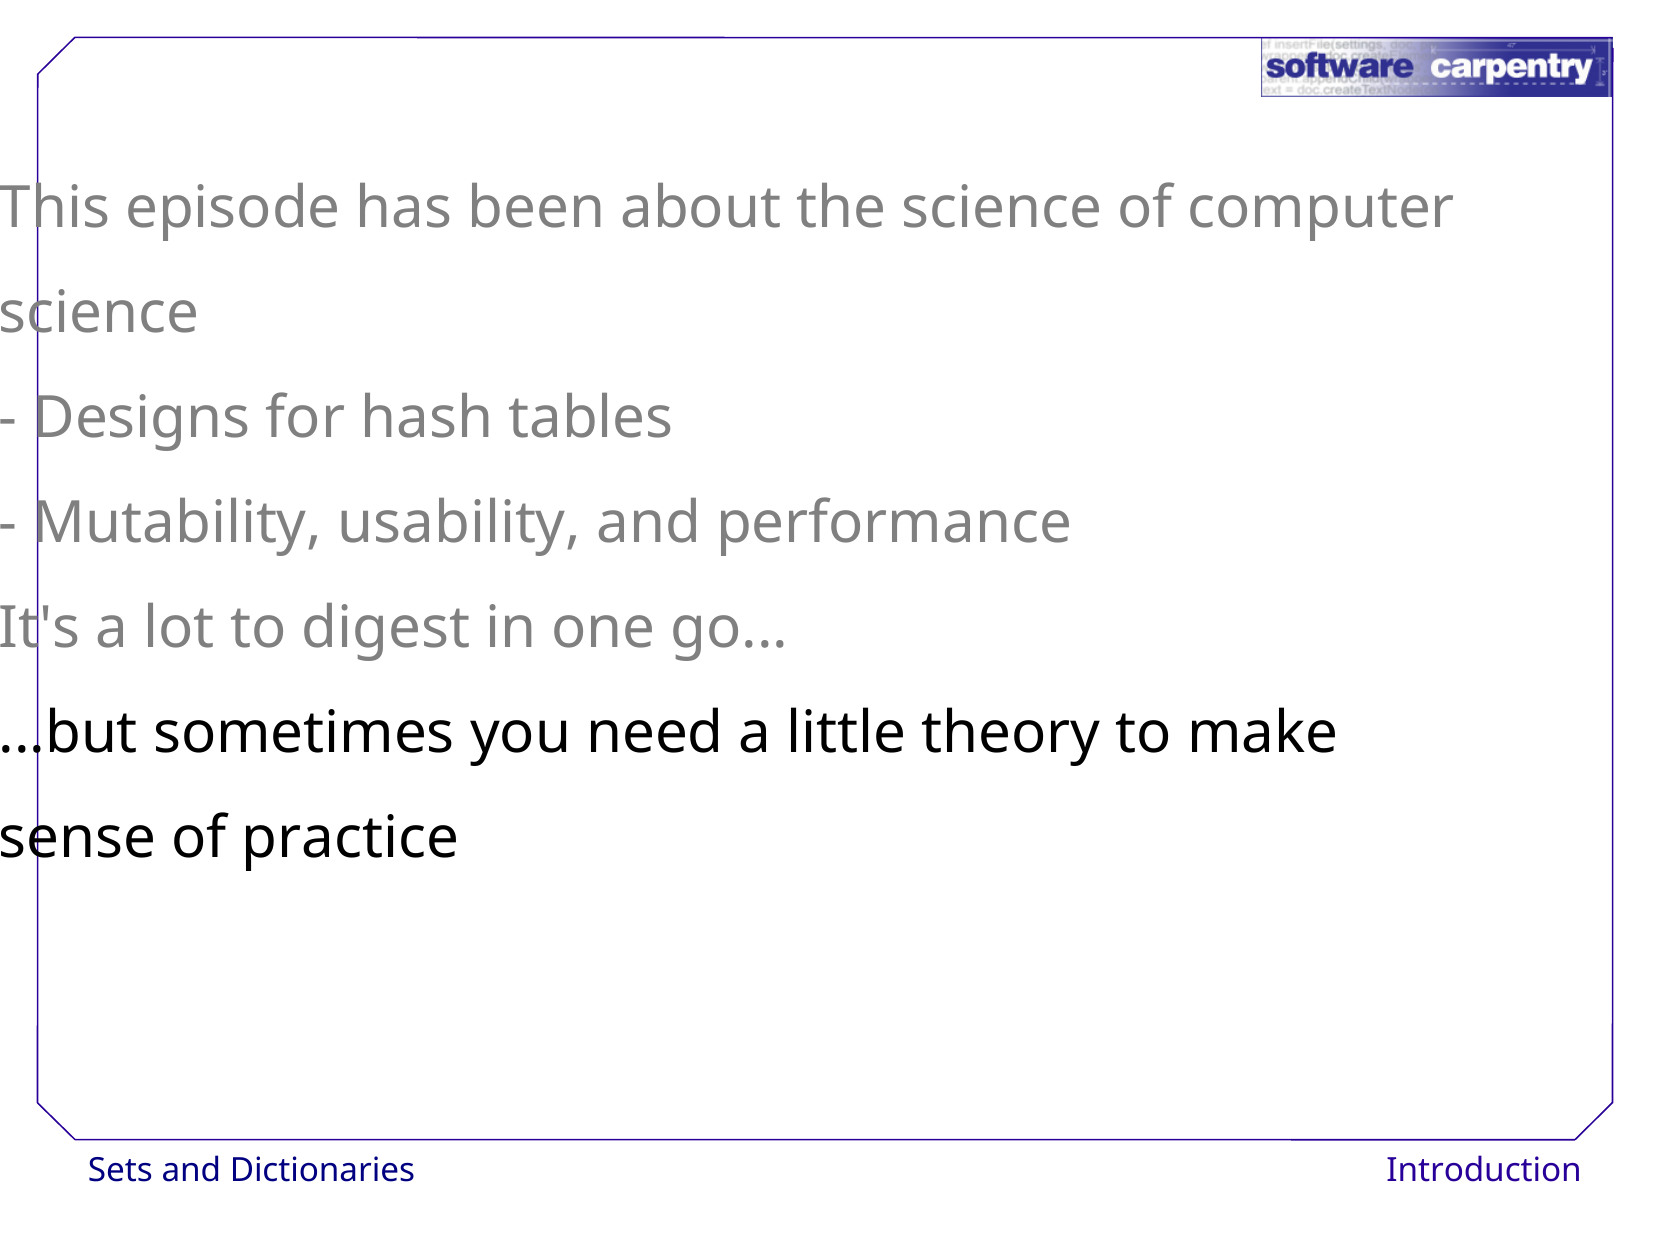

This episode has been about the science of computer
science
- Designs for hash tables
- Mutability, usability, and performance
It's a lot to digest in one go...
...but sometimes you need a little theory to make
sense of practice